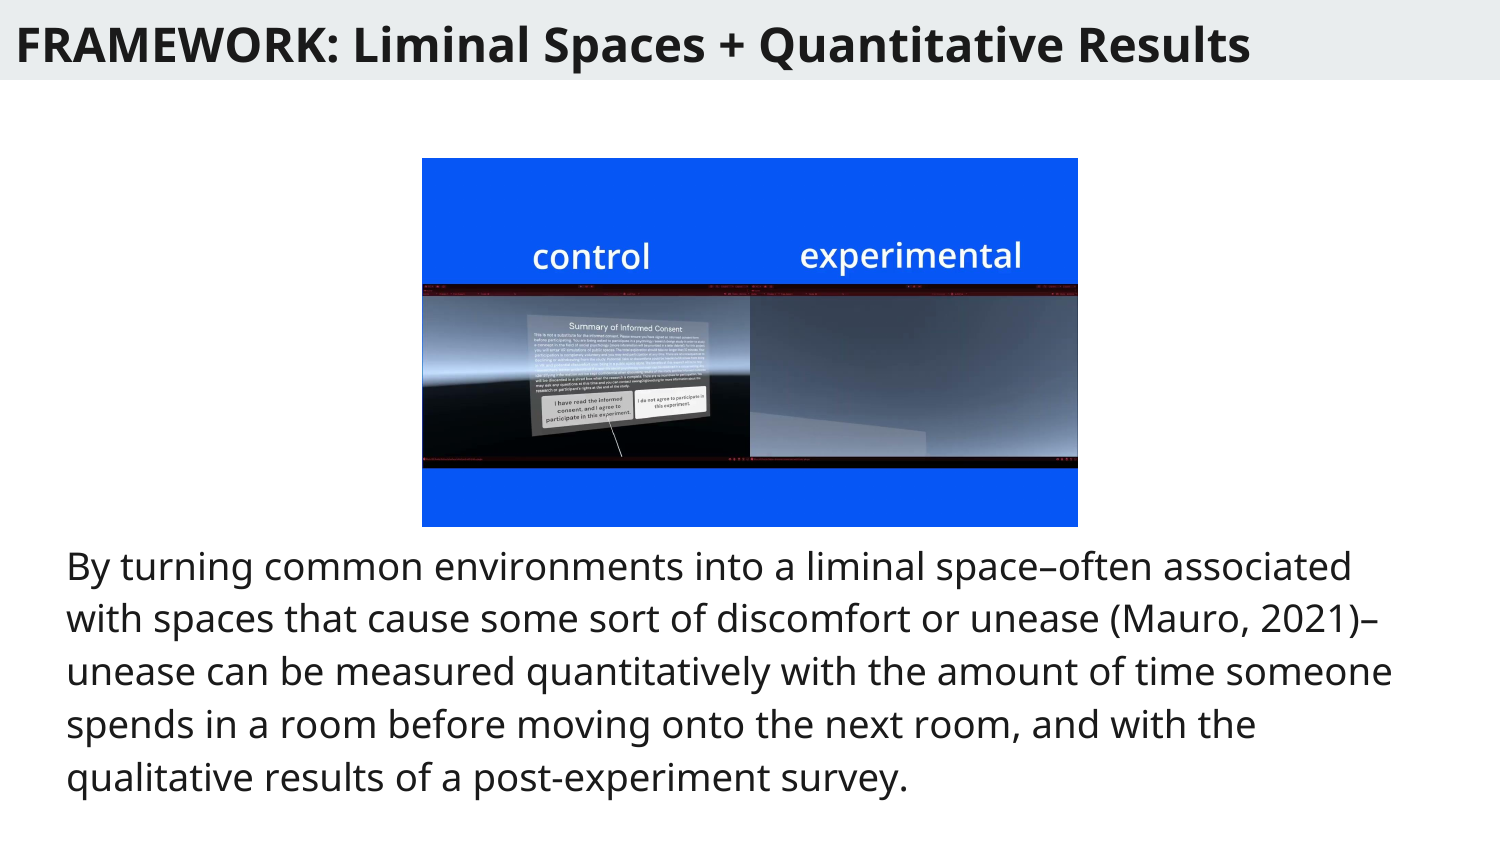

# FRAMEWORK: Liminal Spaces + Quantitative Results
By turning common environments into a liminal space–often associated with spaces that cause some sort of discomfort or unease (Mauro, 2021)–unease can be measured quantitatively with the amount of time someone spends in a room before moving onto the next room, and with the qualitative results of a post-experiment survey.